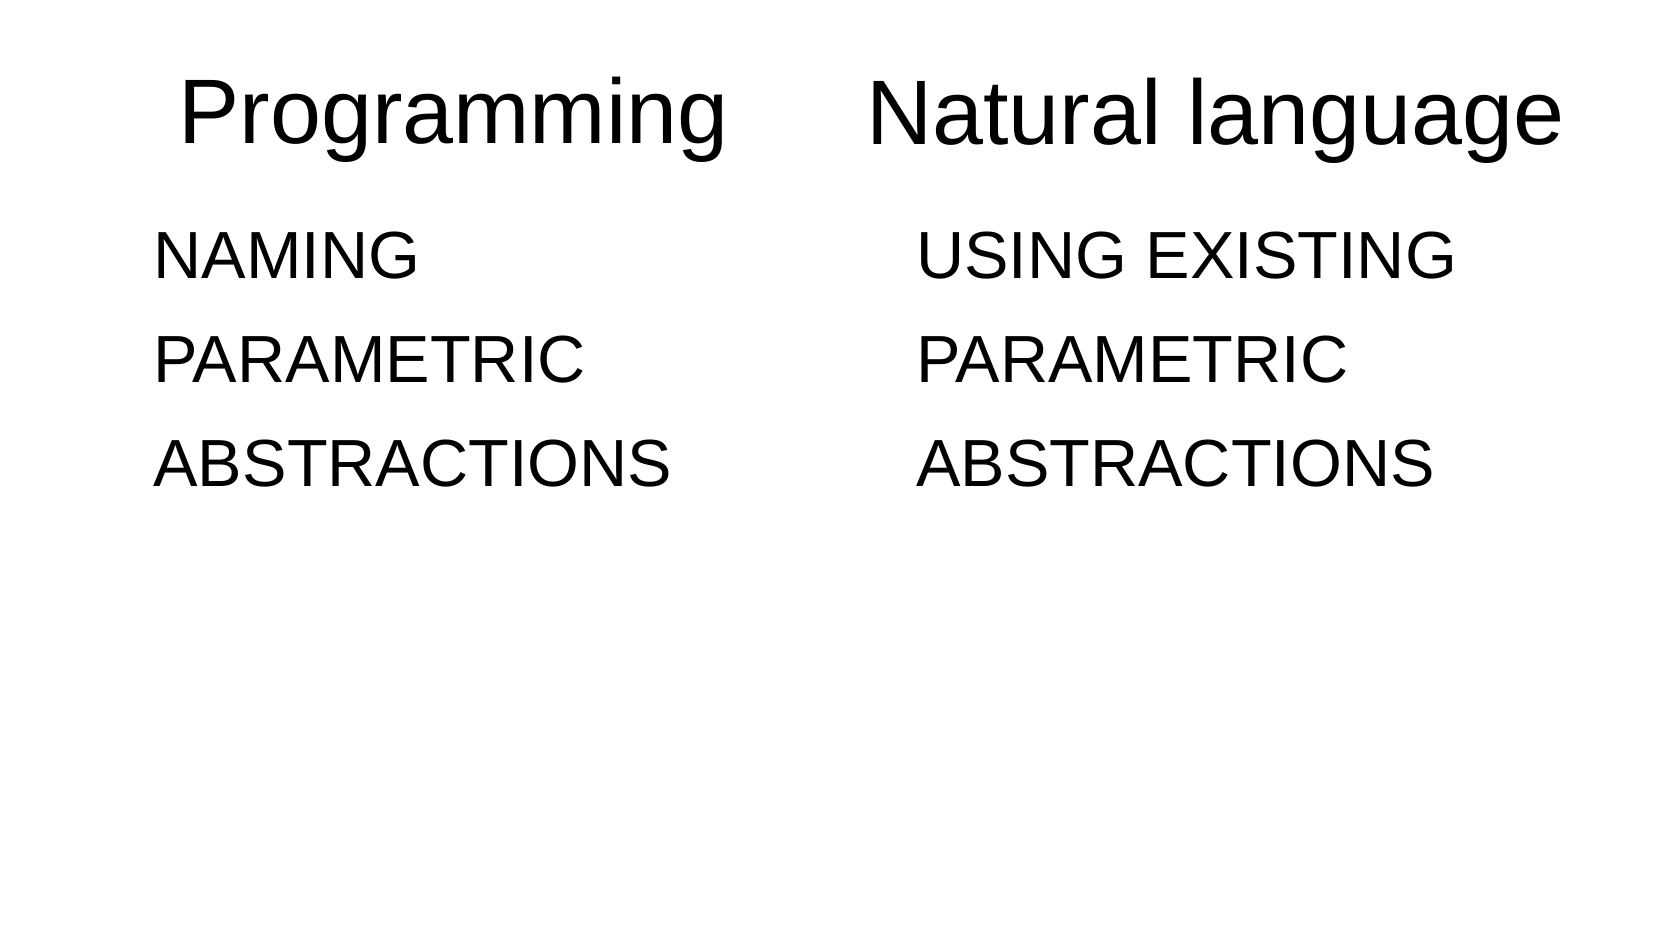

# Programming
Natural language
NAMING
PARAMETRIC
ABSTRACTIONS
USING EXISTING
PARAMETRIC
ABSTRACTIONS